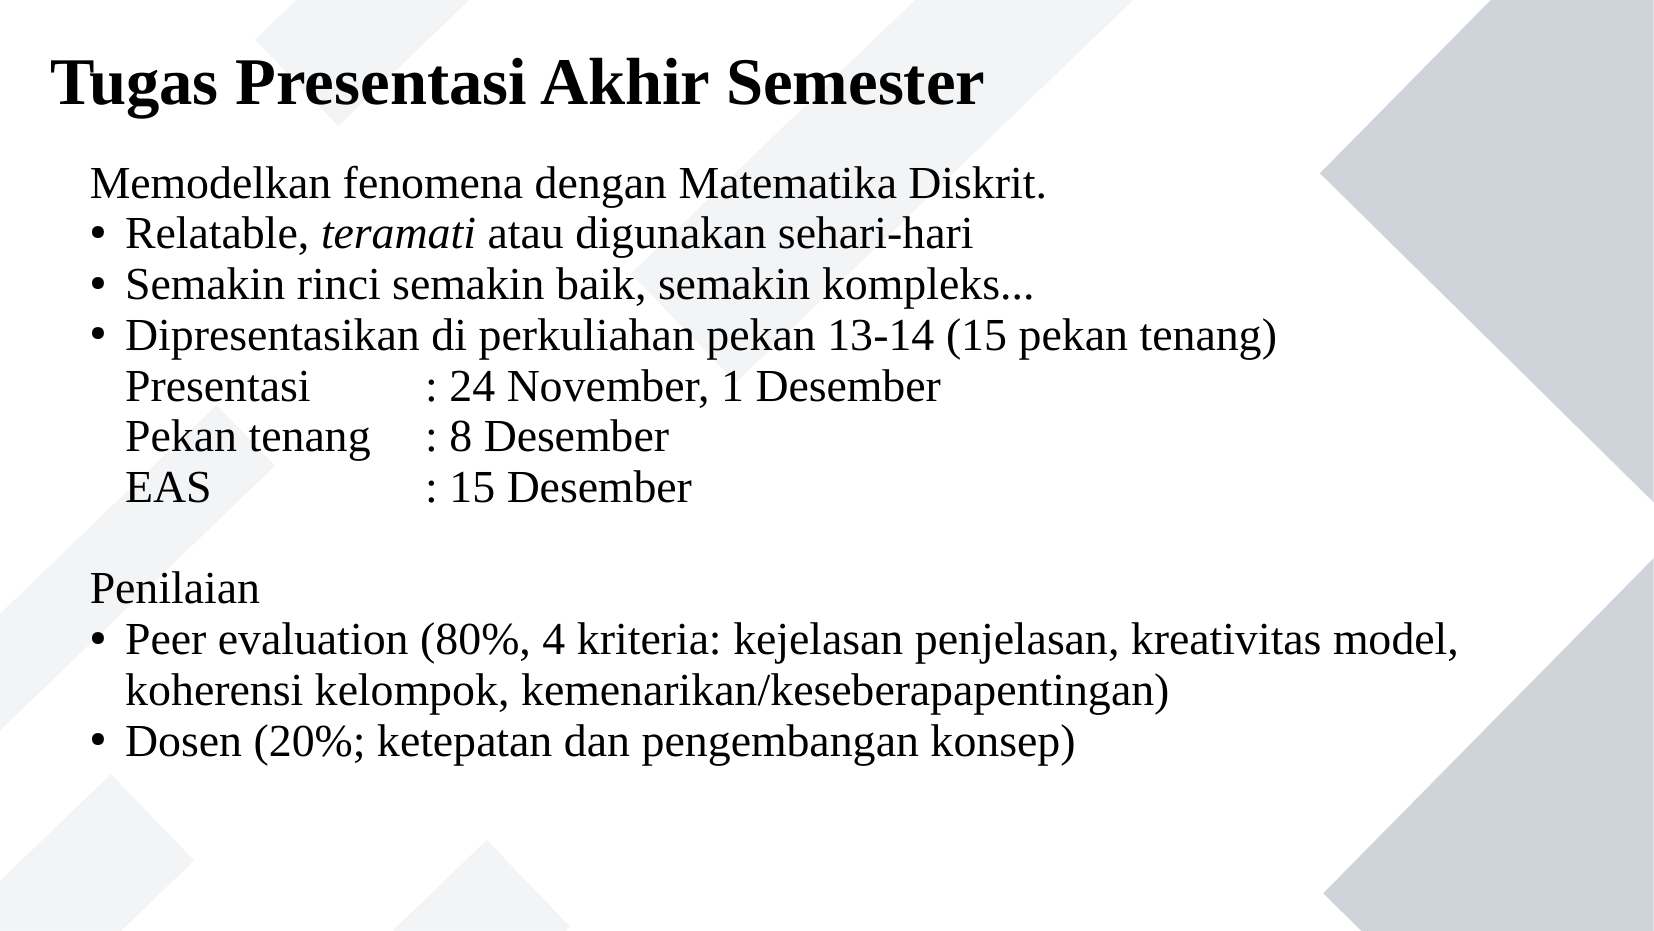

Tugas Presentasi Akhir Semester
Memodelkan fenomena dengan Matematika Diskrit.
Relatable, teramati atau digunakan sehari-hari
Semakin rinci semakin baik, semakin kompleks...
Dipresentasikan di perkuliahan pekan 13-14 (15 pekan tenang)
Presentasi		: 24 November, 1 Desember
Pekan tenang	: 8 Desember
EAS			: 15 Desember
Penilaian
Peer evaluation (80%, 4 kriteria: kejelasan penjelasan, kreativitas model, koherensi kelompok, kemenarikan/keseberapapentingan)
Dosen (20%; ketepatan dan pengembangan konsep)